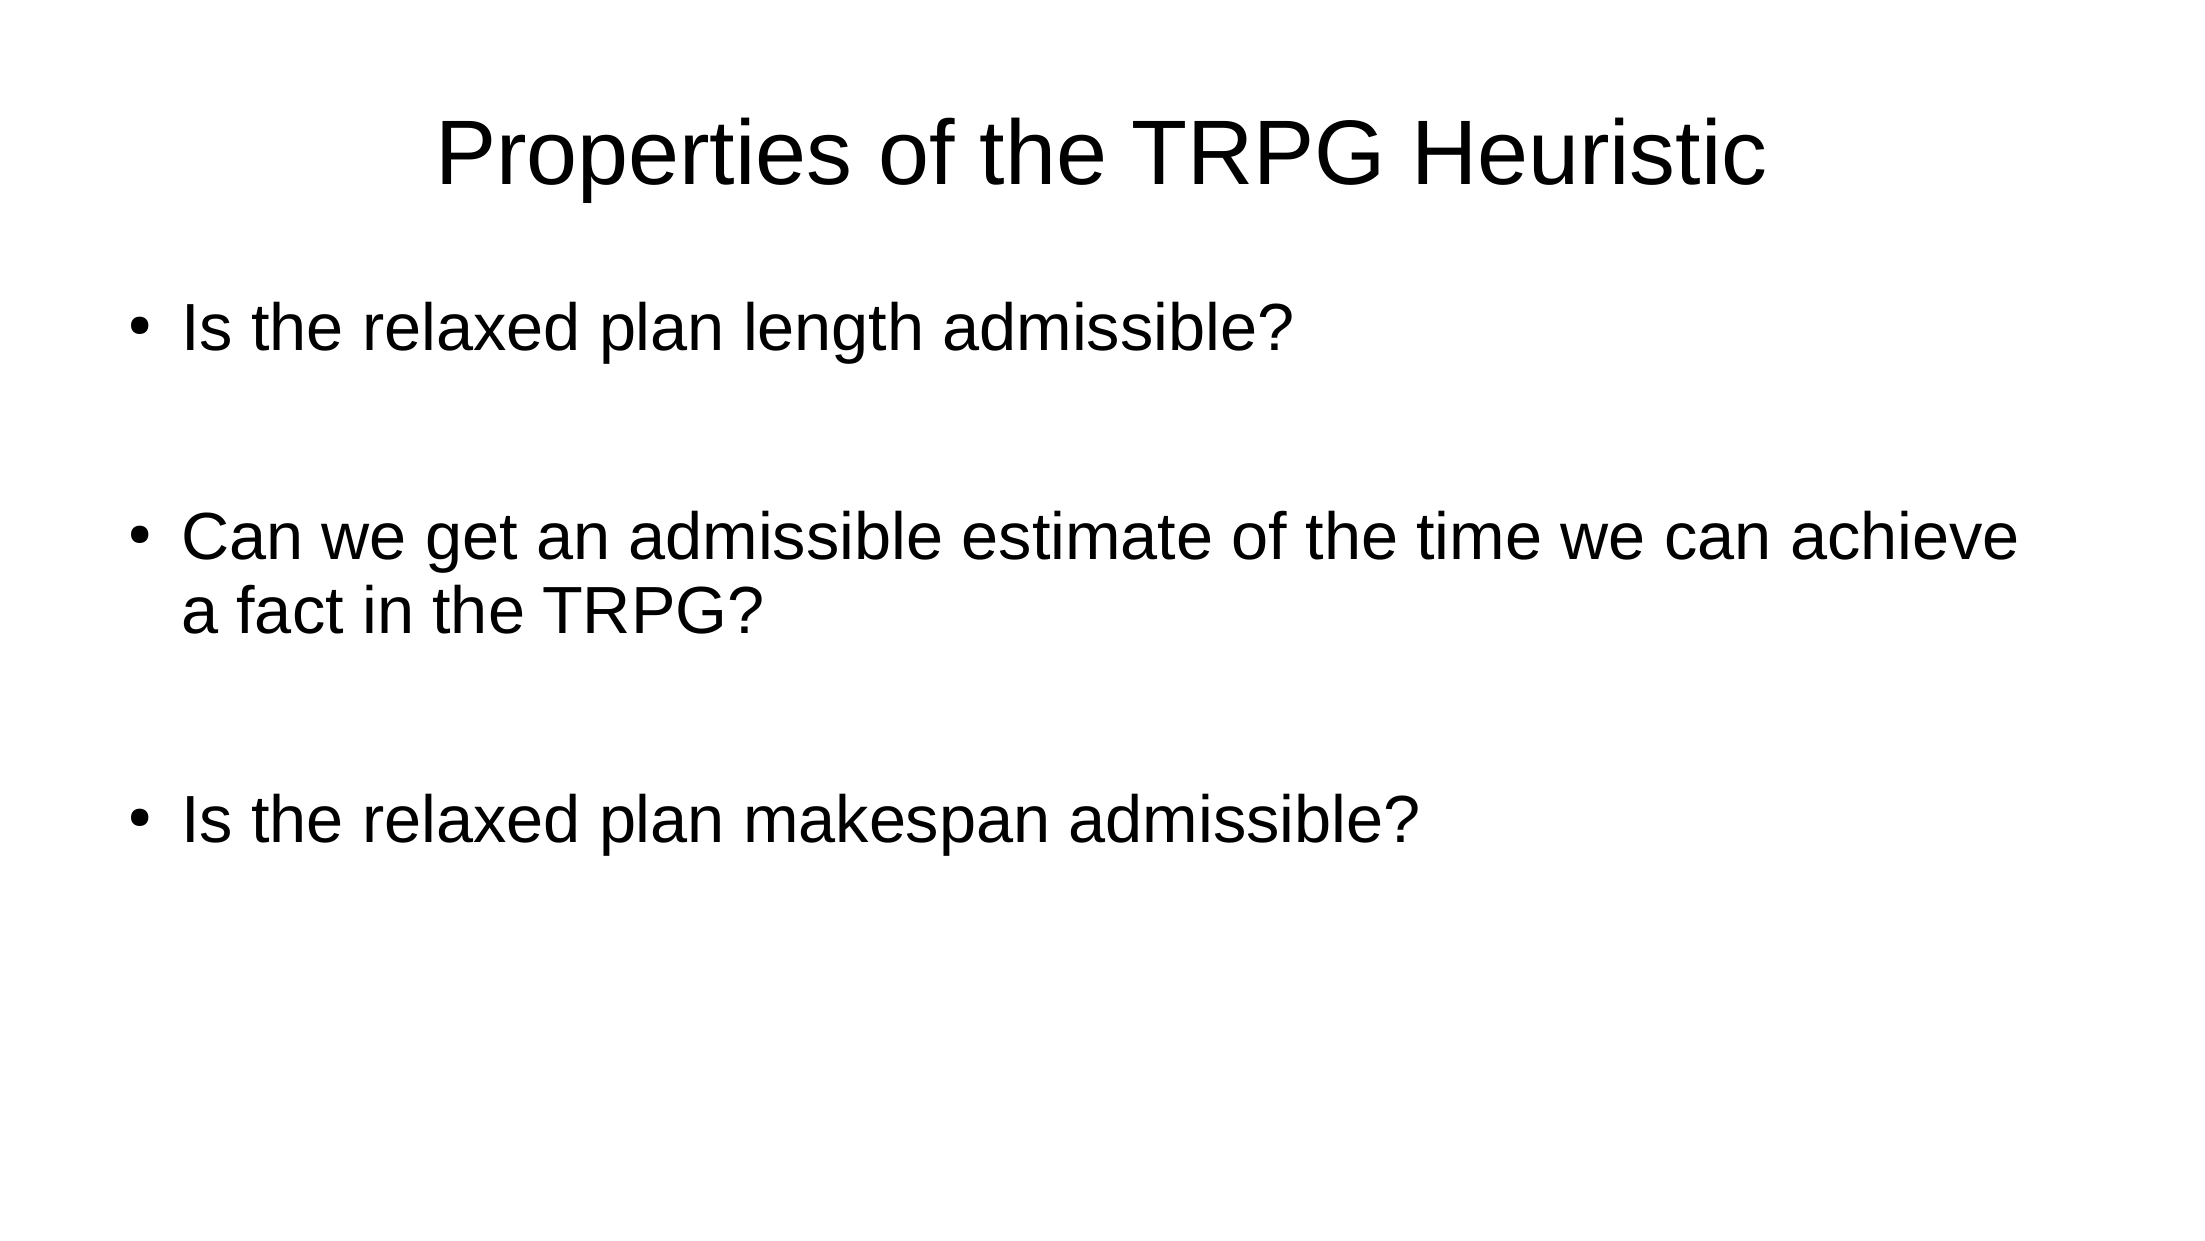

# Properties of the TRPG Heuristic
Is the relaxed plan length admissible?
Can we get an admissible estimate of the time we can achieve a fact in the TRPG?
Is the relaxed plan makespan admissible?